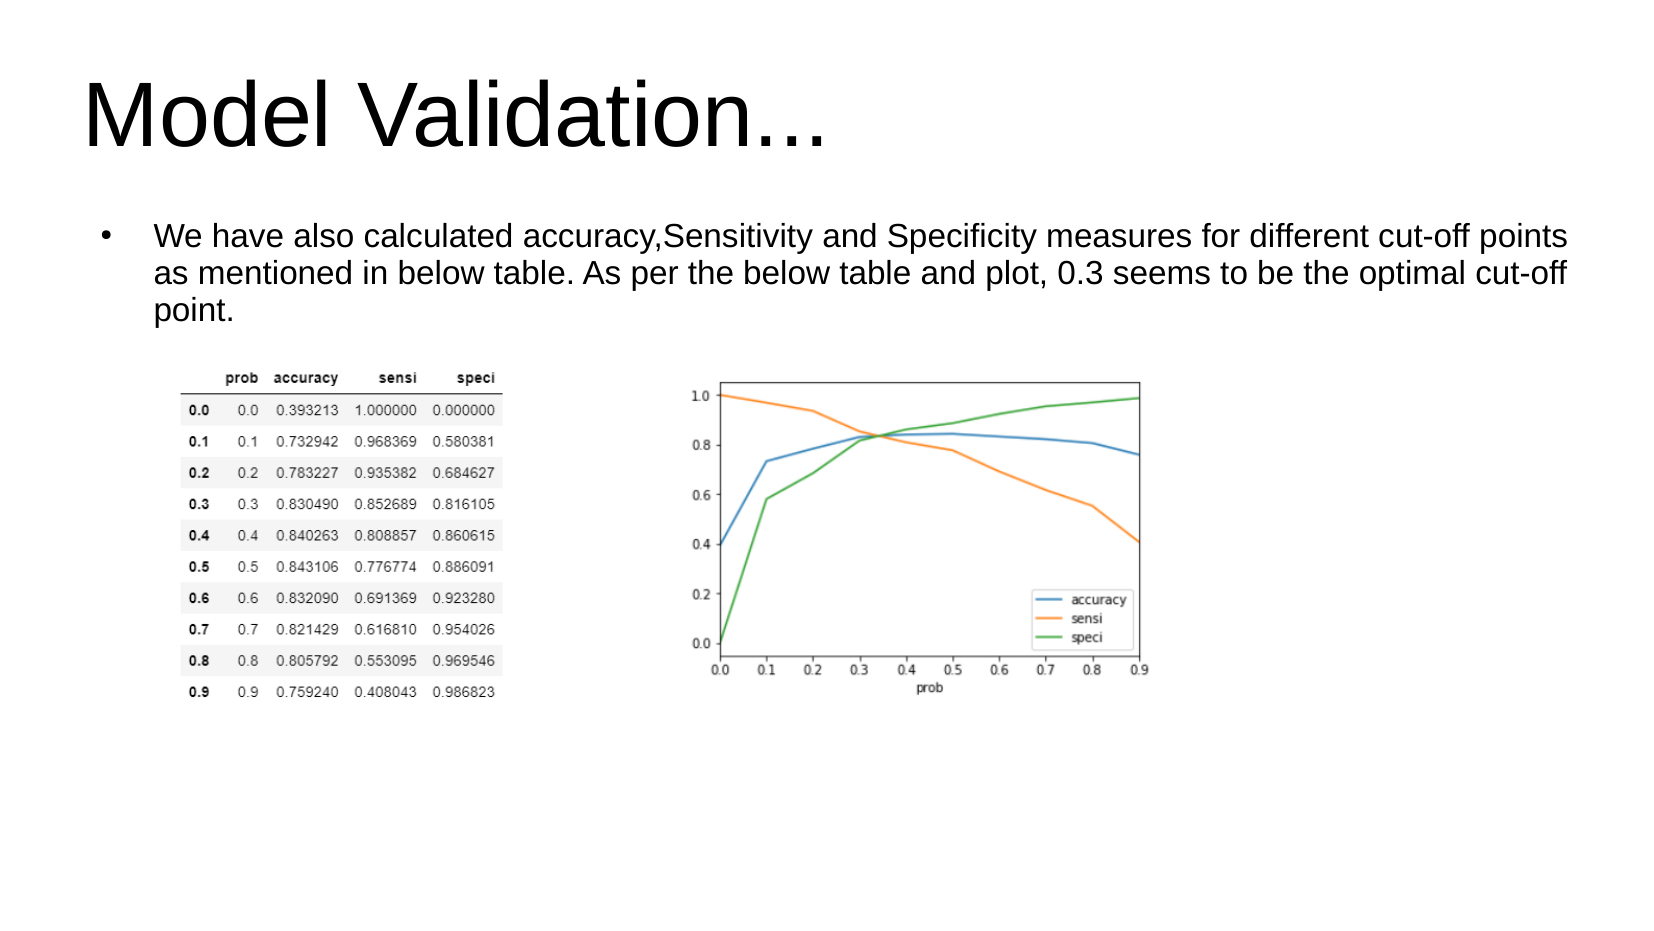

# Model Validation...
We have also calculated accuracy,Sensitivity and Specificity measures for different cut-off points as mentioned in below table. As per the below table and plot, 0.3 seems to be the optimal cut-off point.